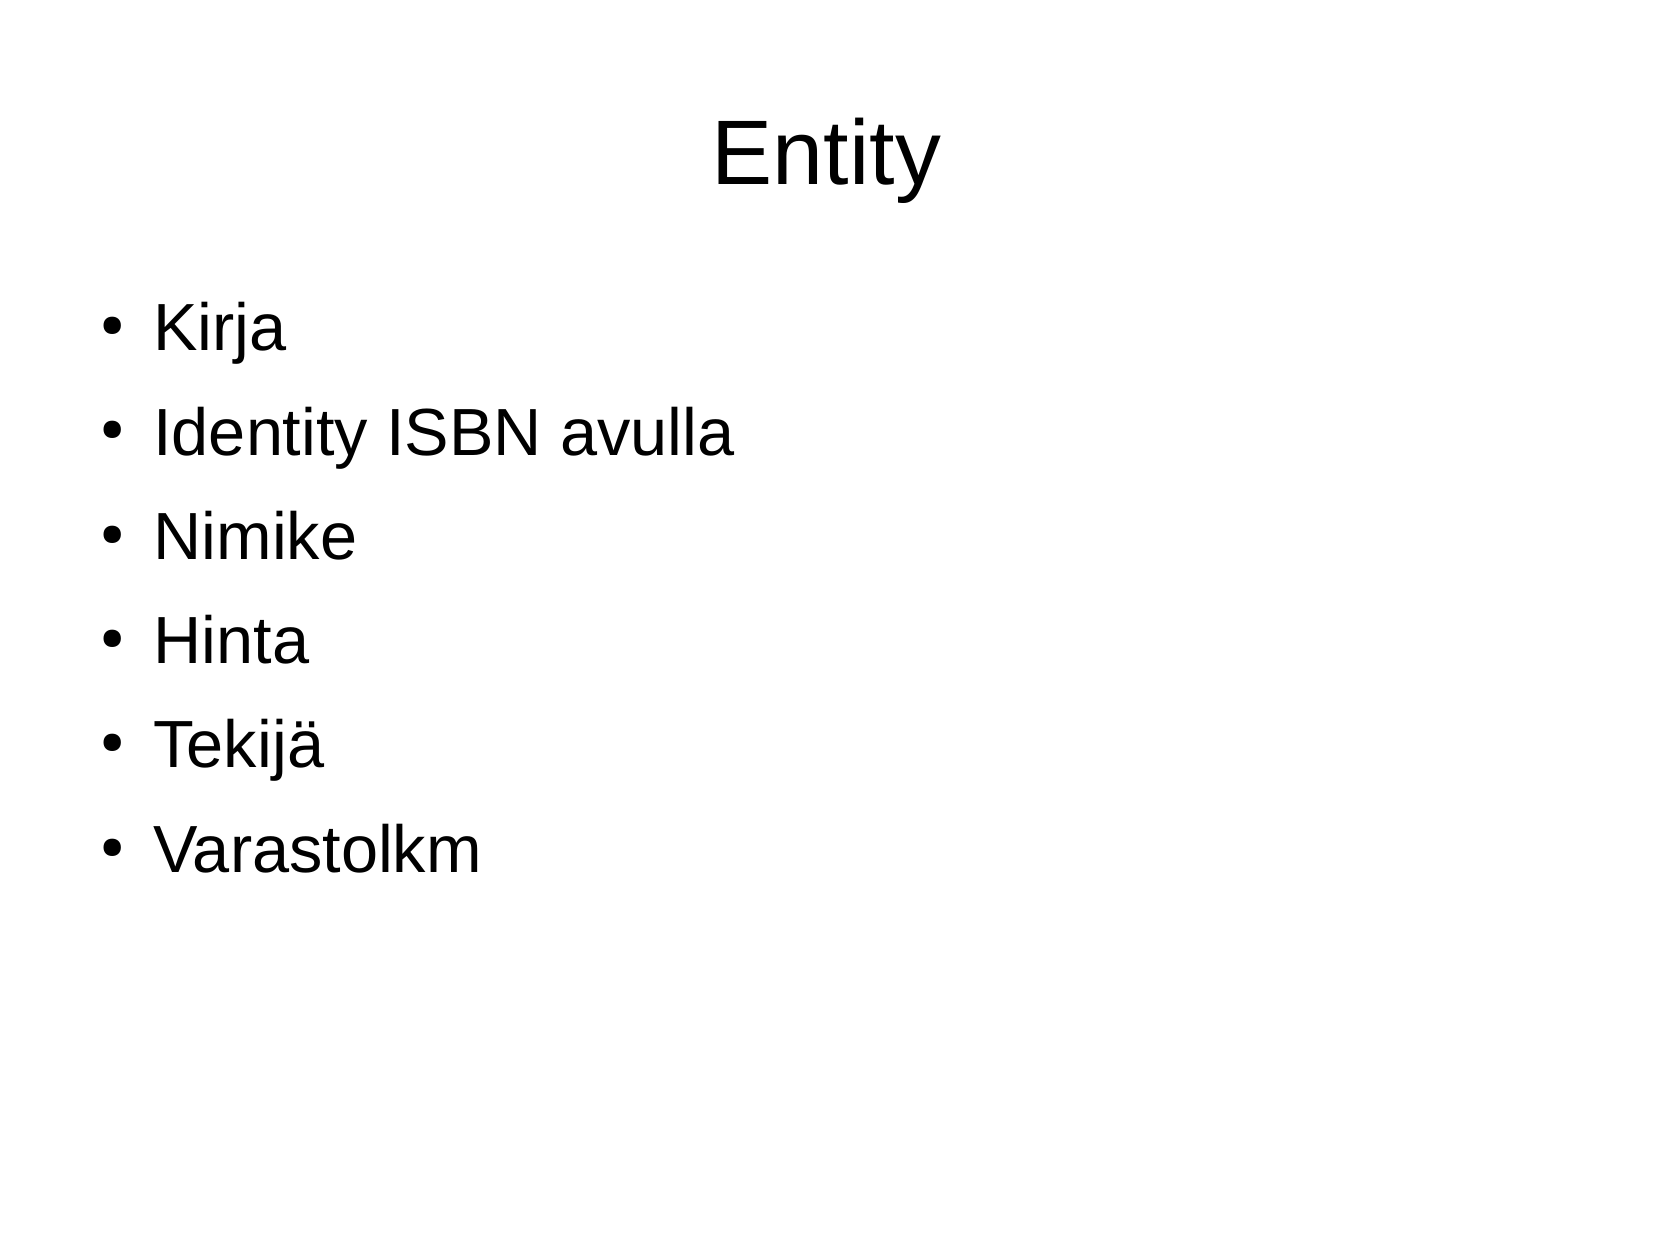

# Entity
Kirja
Identity ISBN avulla
Nimike
Hinta
Tekijä
Varastolkm